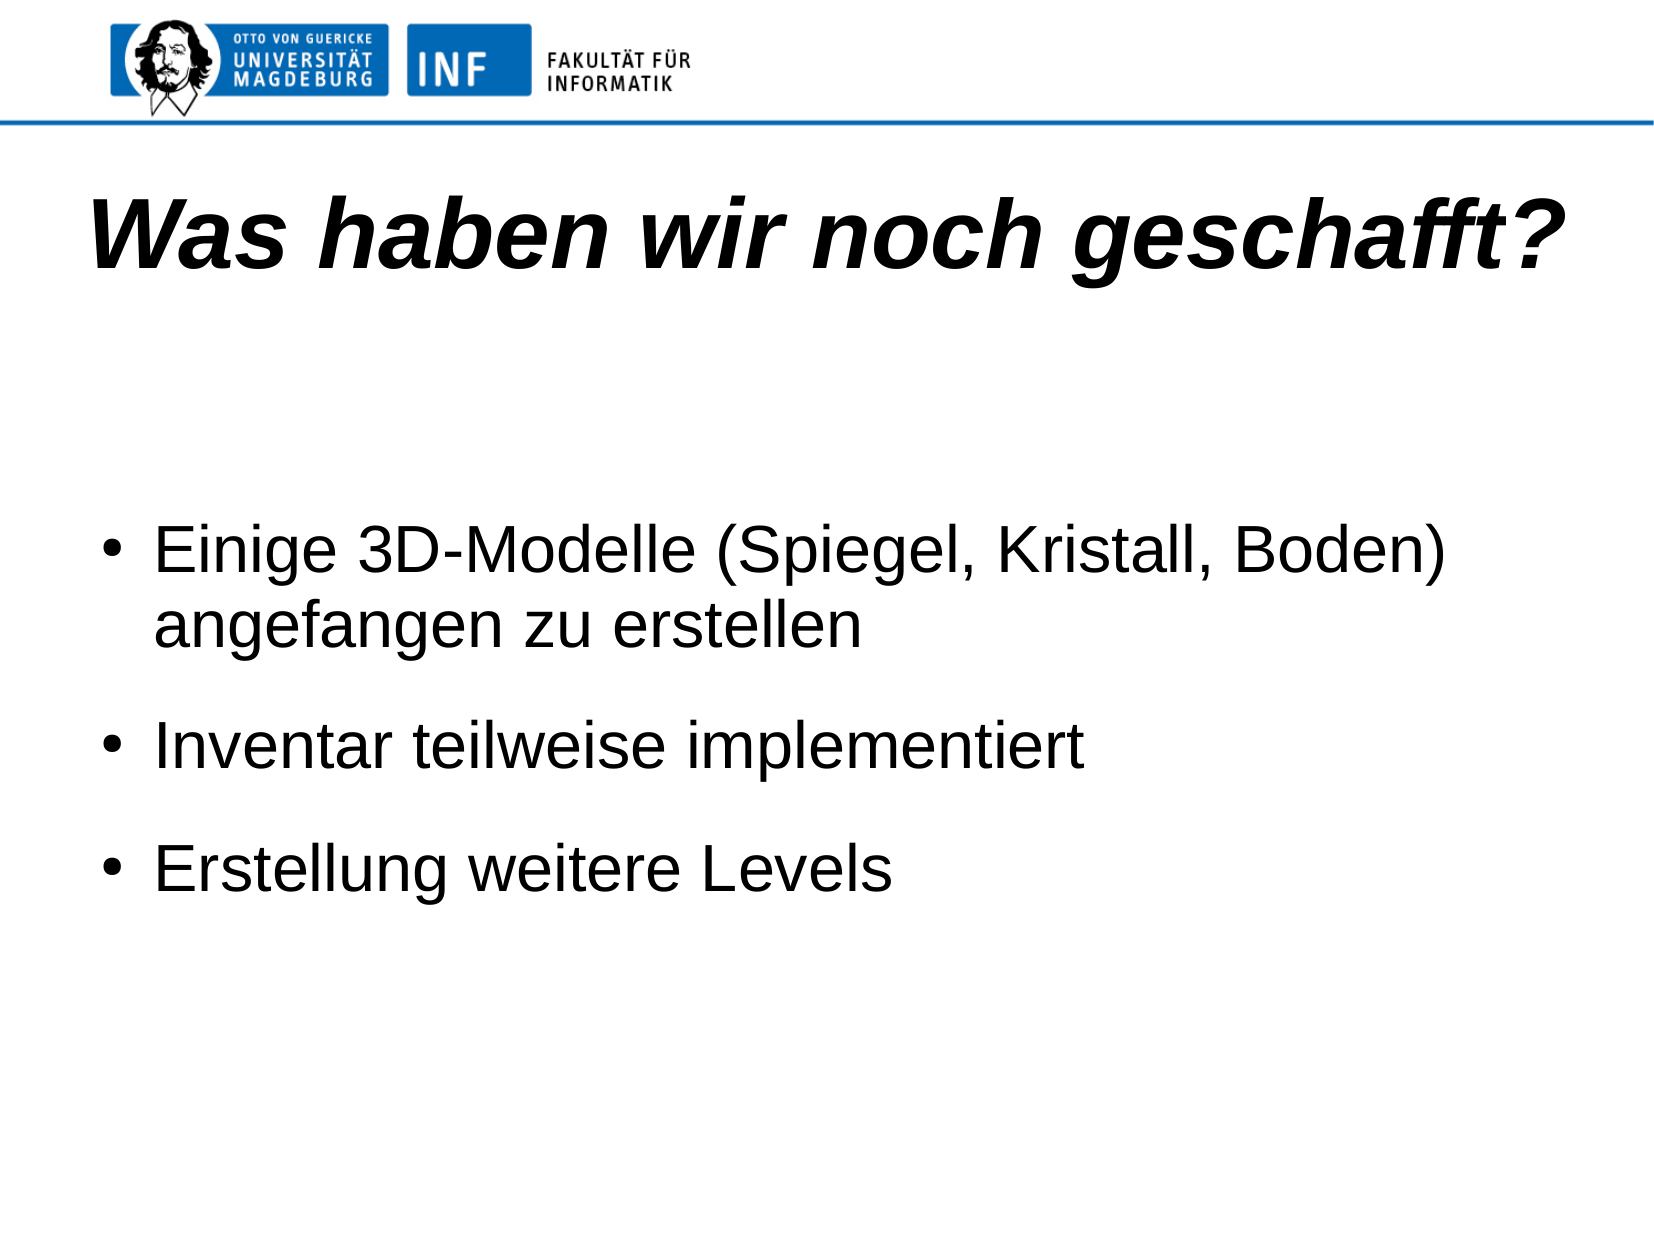

# Was haben wir noch geschafft?
Einige 3D-Modelle (Spiegel, Kristall, Boden) angefangen zu erstellen
Inventar teilweise implementiert
Erstellung weitere Levels